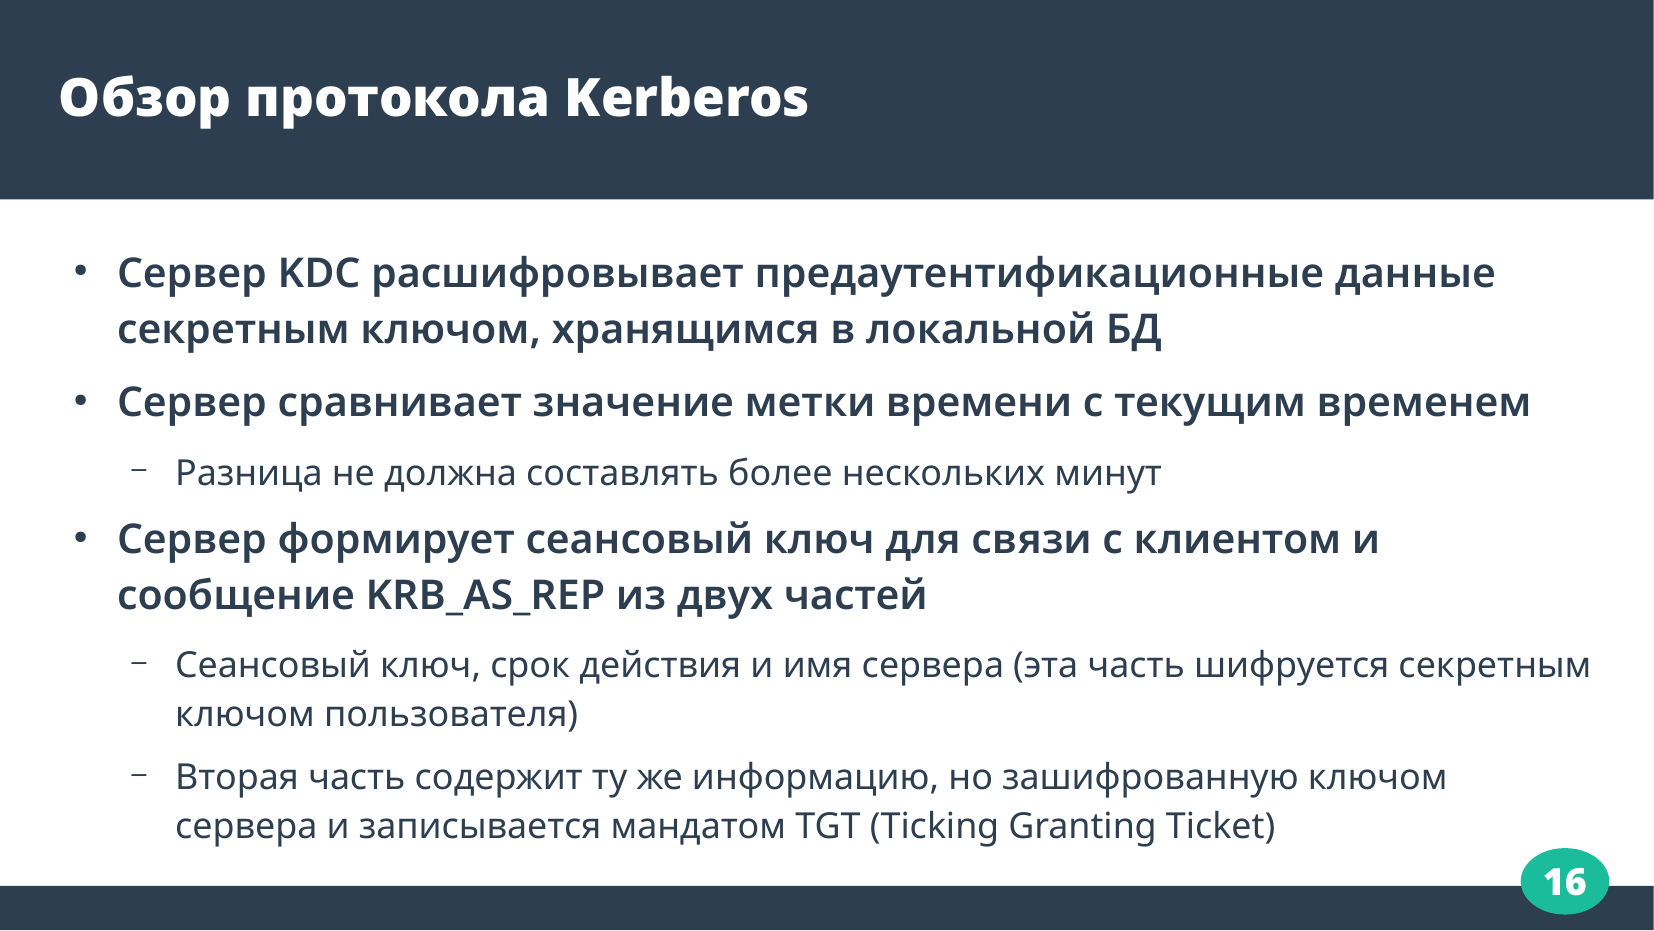

# Обзор протокола Kerberos
Сервер KDC расшифровывает предаутентификационные данные секретным ключом, хранящимся в локальной БД
Сервер сравнивает значение метки времени с текущим временем
Разница не должна составлять более нескольких минут
Сервер формирует сеансовый ключ для связи с клиентом и сообщение KRB_AS_REP из двух частей
Сеансовый ключ, срок действия и имя сервера (эта часть шифруется секретным ключом пользователя)
Вторая часть содержит ту же информацию, но зашифрованную ключом сервера и записывается мандатом TGT (Ticking Granting Ticket)
16